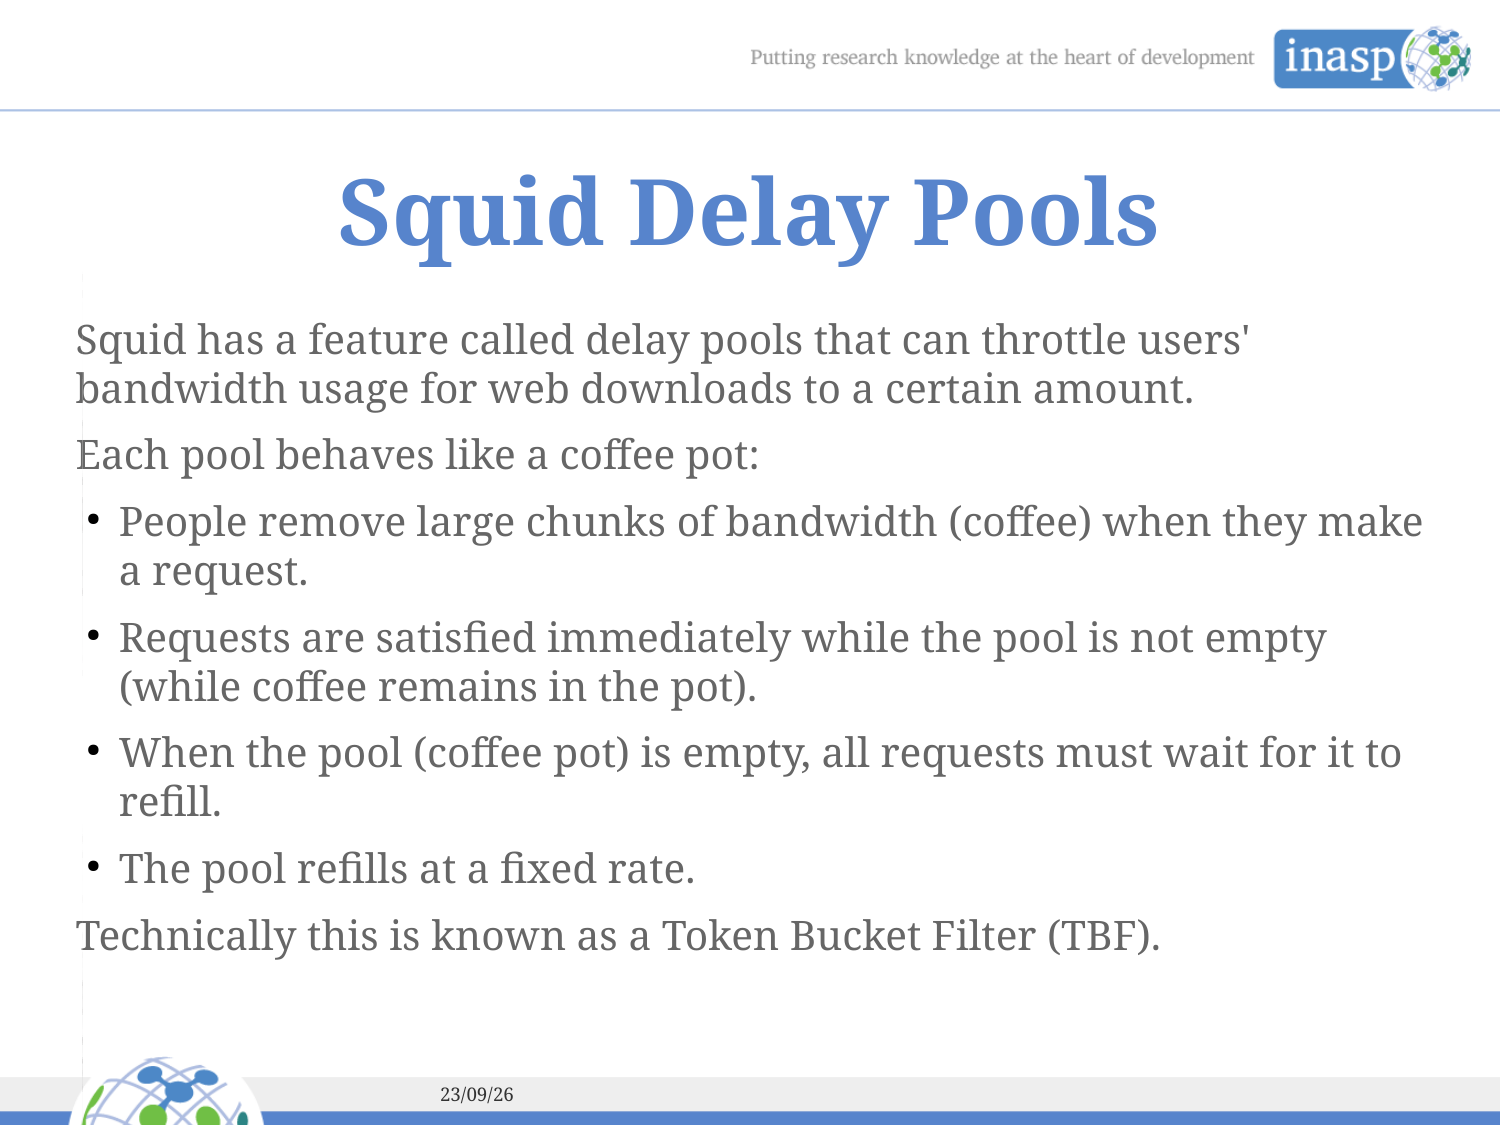

# Squid Delay Pools
Squid has a feature called delay pools that can throttle users' bandwidth usage for web downloads to a certain amount.
Each pool behaves like a coffee pot:
People remove large chunks of bandwidth (coffee) when they make a request.
Requests are satisfied immediately while the pool is not empty (while coffee remains in the pot).
When the pool (coffee pot) is empty, all requests must wait for it to refill.
The pool refills at a fixed rate.
Technically this is known as a Token Bucket Filter (TBF).